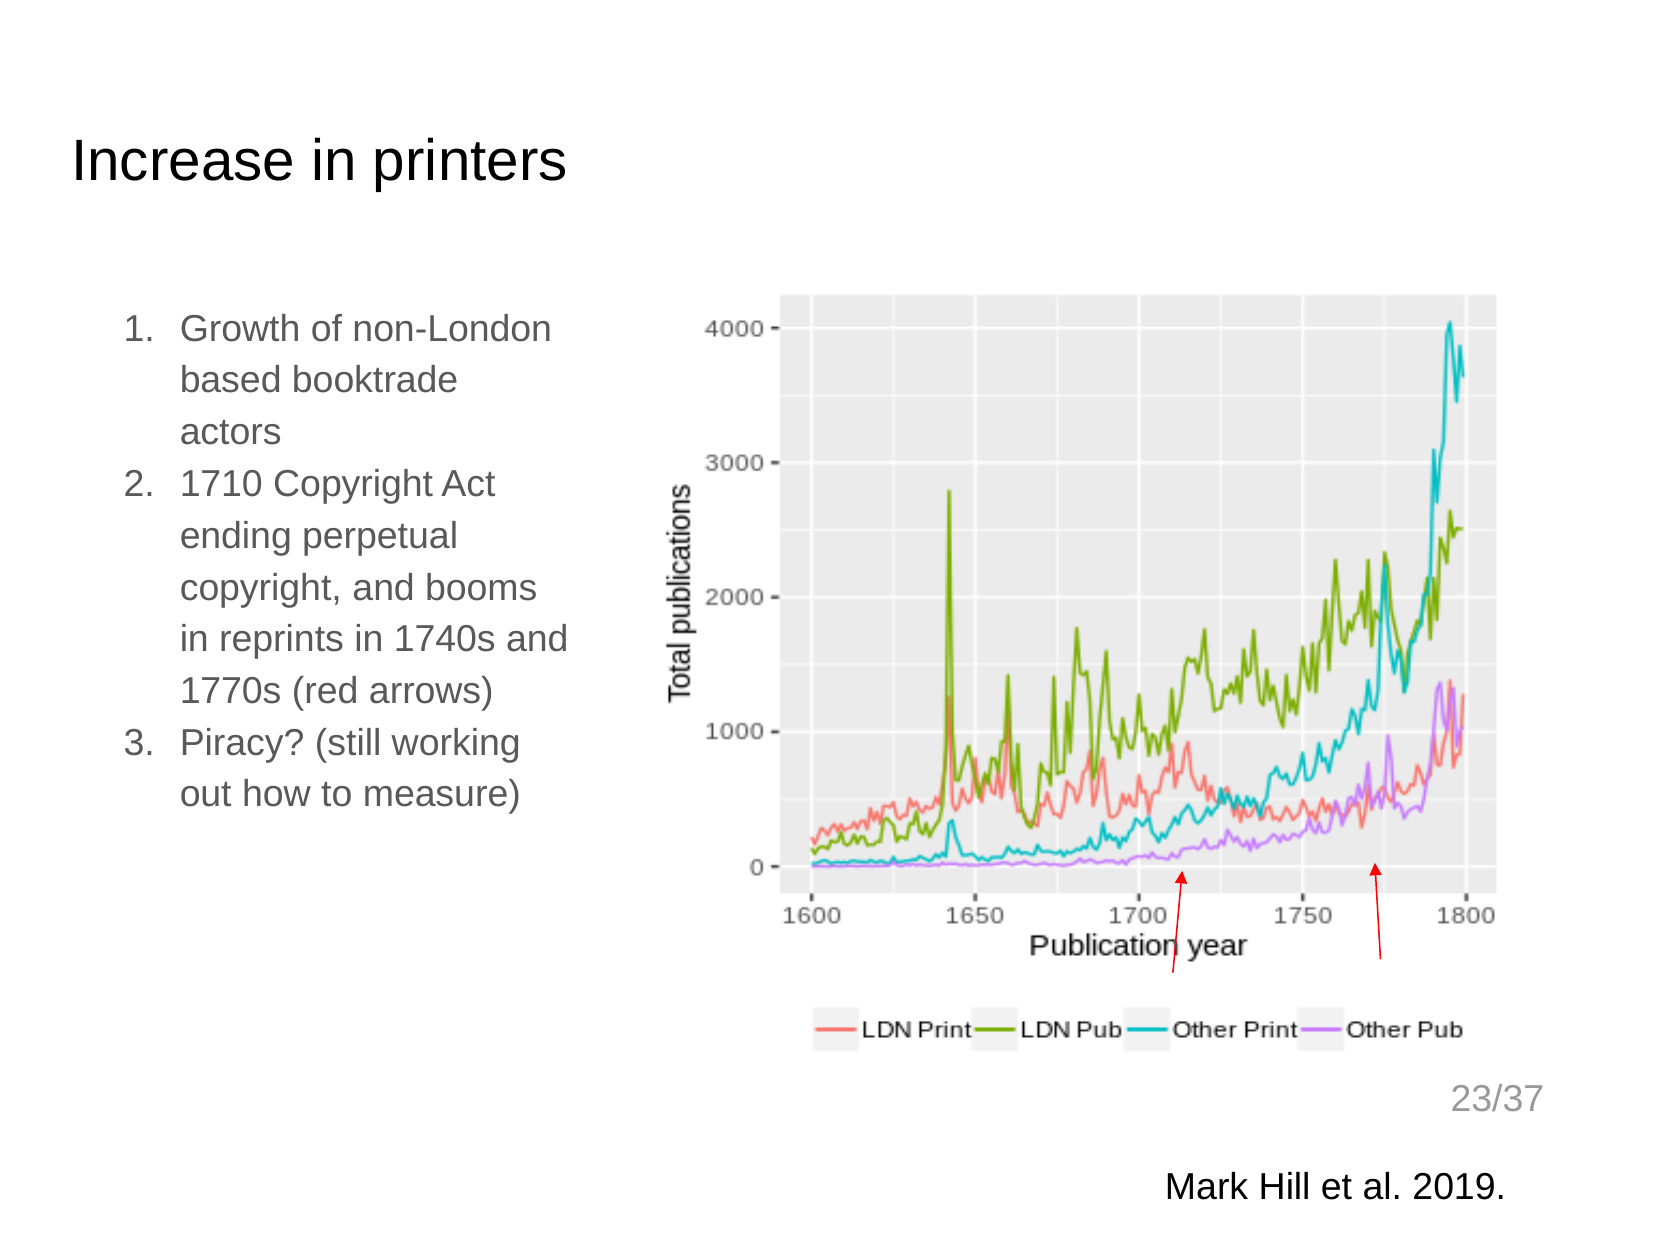

# Increase in printers
Growth of non-London based booktrade actors
1710 Copyright Act ending perpetual copyright, and booms in reprints in 1740s and 1770s (red arrows)
Piracy? (still working out how to measure)
Mark Hill et al. 2019.